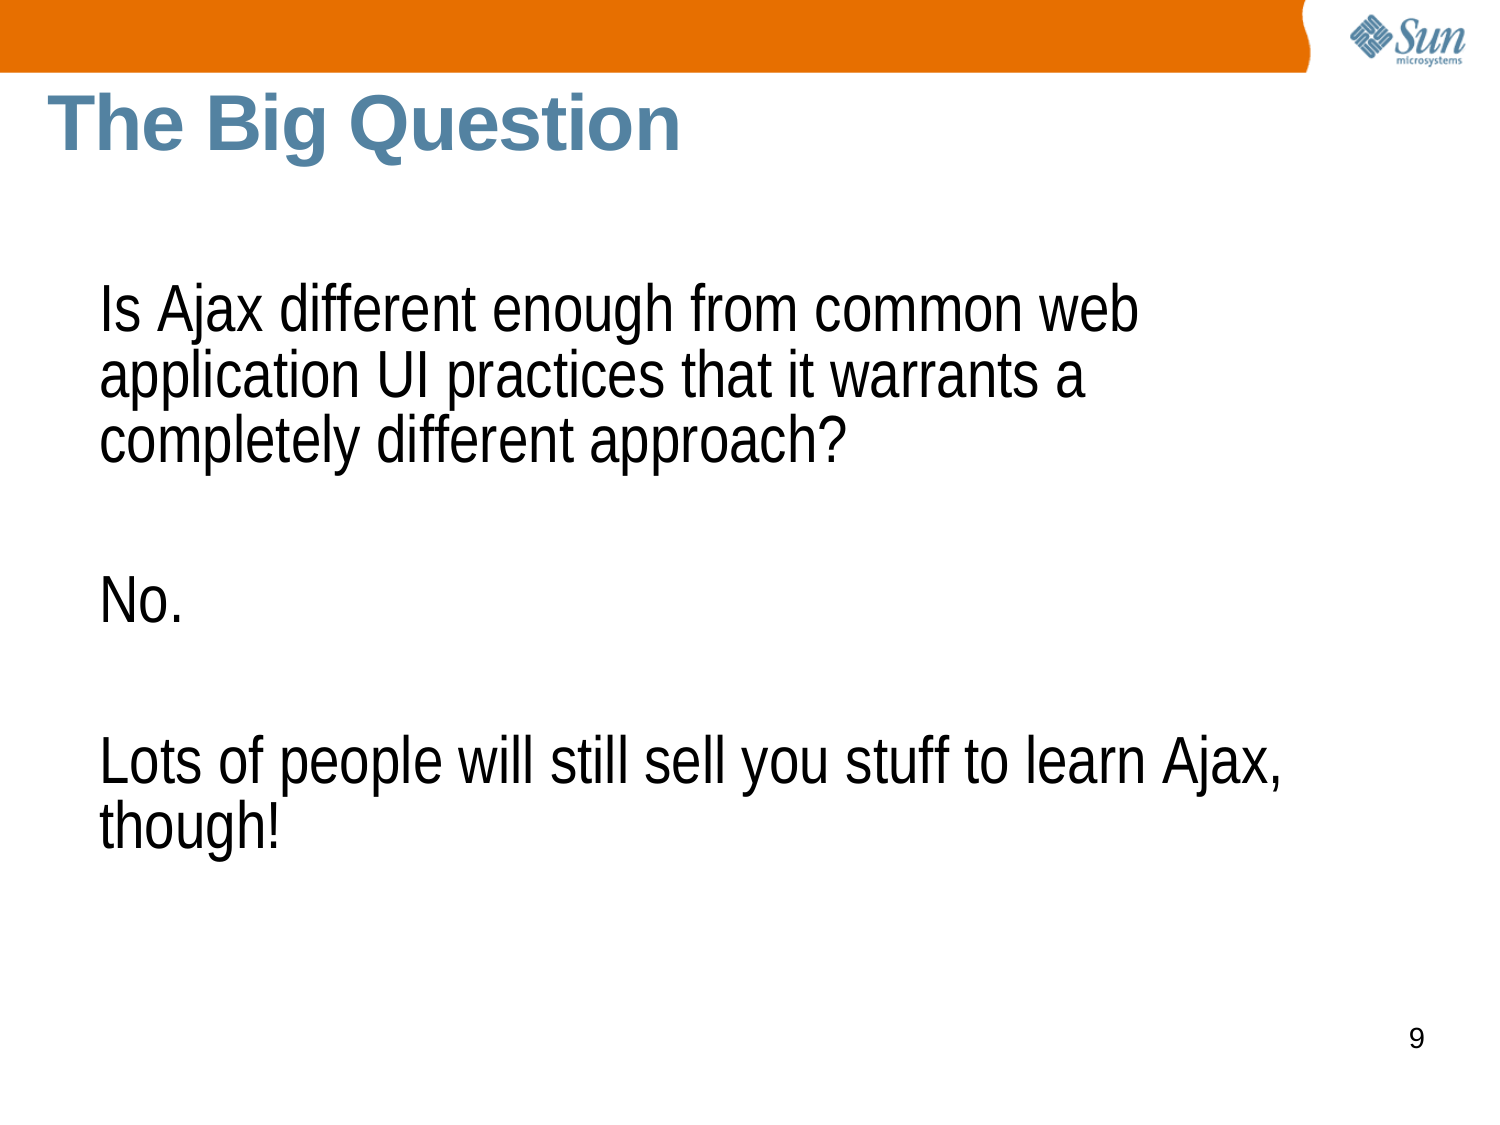

# The Big Question
Is Ajax different enough from common web application UI practices that it warrants a completely different approach?
No.
Lots of people will still sell you stuff to learn Ajax, though!
9